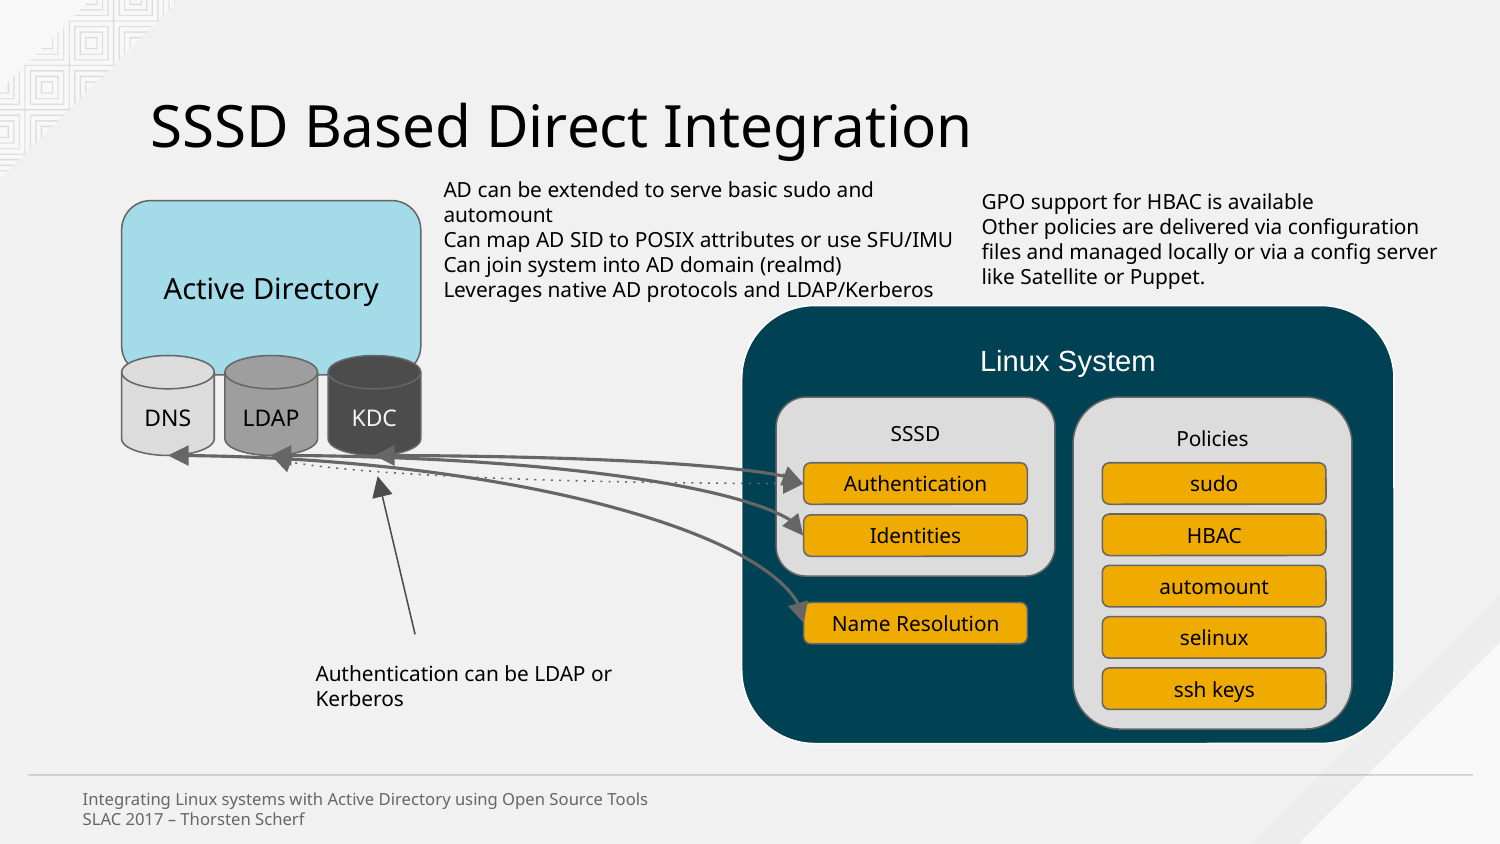

# SSSD Based Direct Integration
AD can be extended to serve basic sudo and automount
Can map AD SID to POSIX attributes or use SFU/IMU
Can join system into AD domain (realmd)
Leverages native AD protocols and LDAP/Kerberos
GPO support for HBAC is available
Other policies are delivered via configuration files and managed locally or via a config server like Satellite or Puppet.
Active Directory
Linux System
DNS
LDAP
KDC
SSSD
Policies
Authentication
sudo
HBAC
Identities
automount
Name Resolution
Authentication can be LDAP or Kerberos
selinux
ssh keys